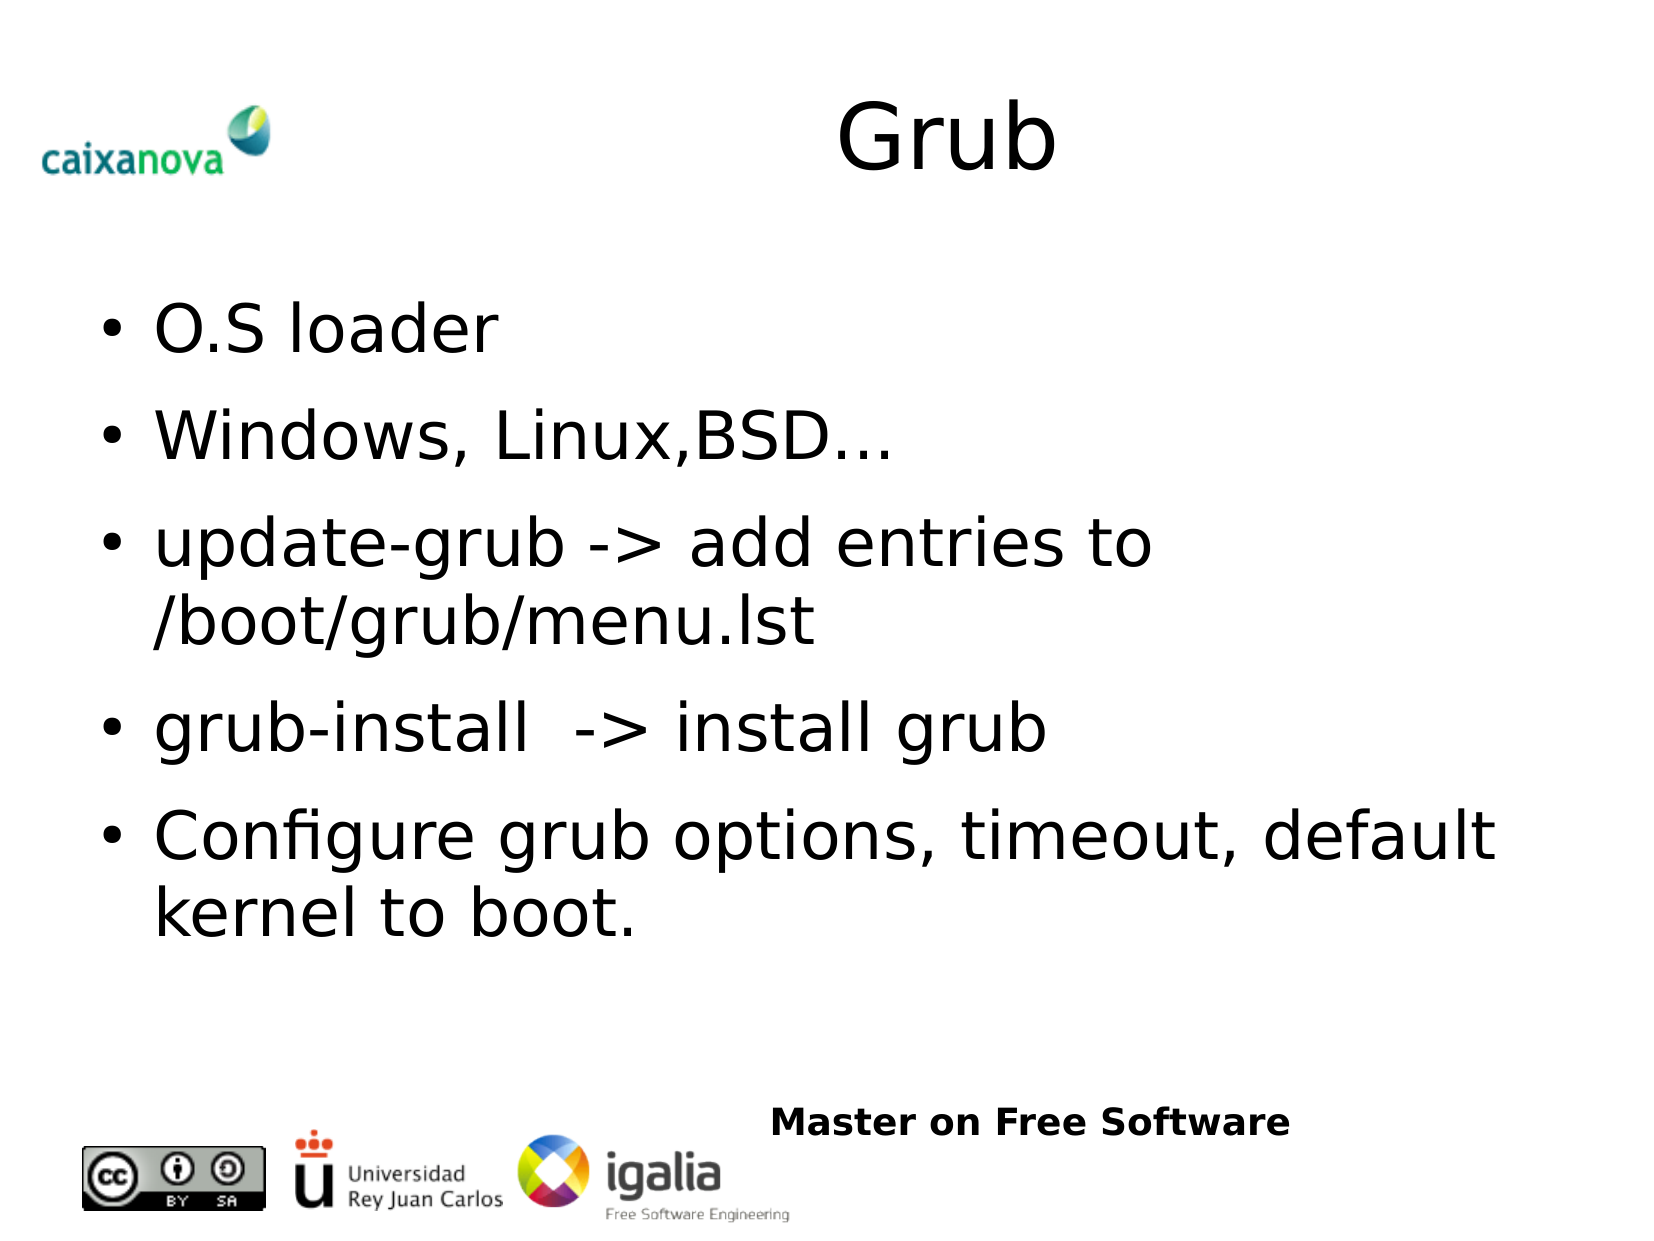

# Grub
O.S loader
Windows, Linux,BSD...
update-grub -> add entries to /boot/grub/menu.lst
grub-install -> install grub
Configure grub options, timeout, default kernel to boot.